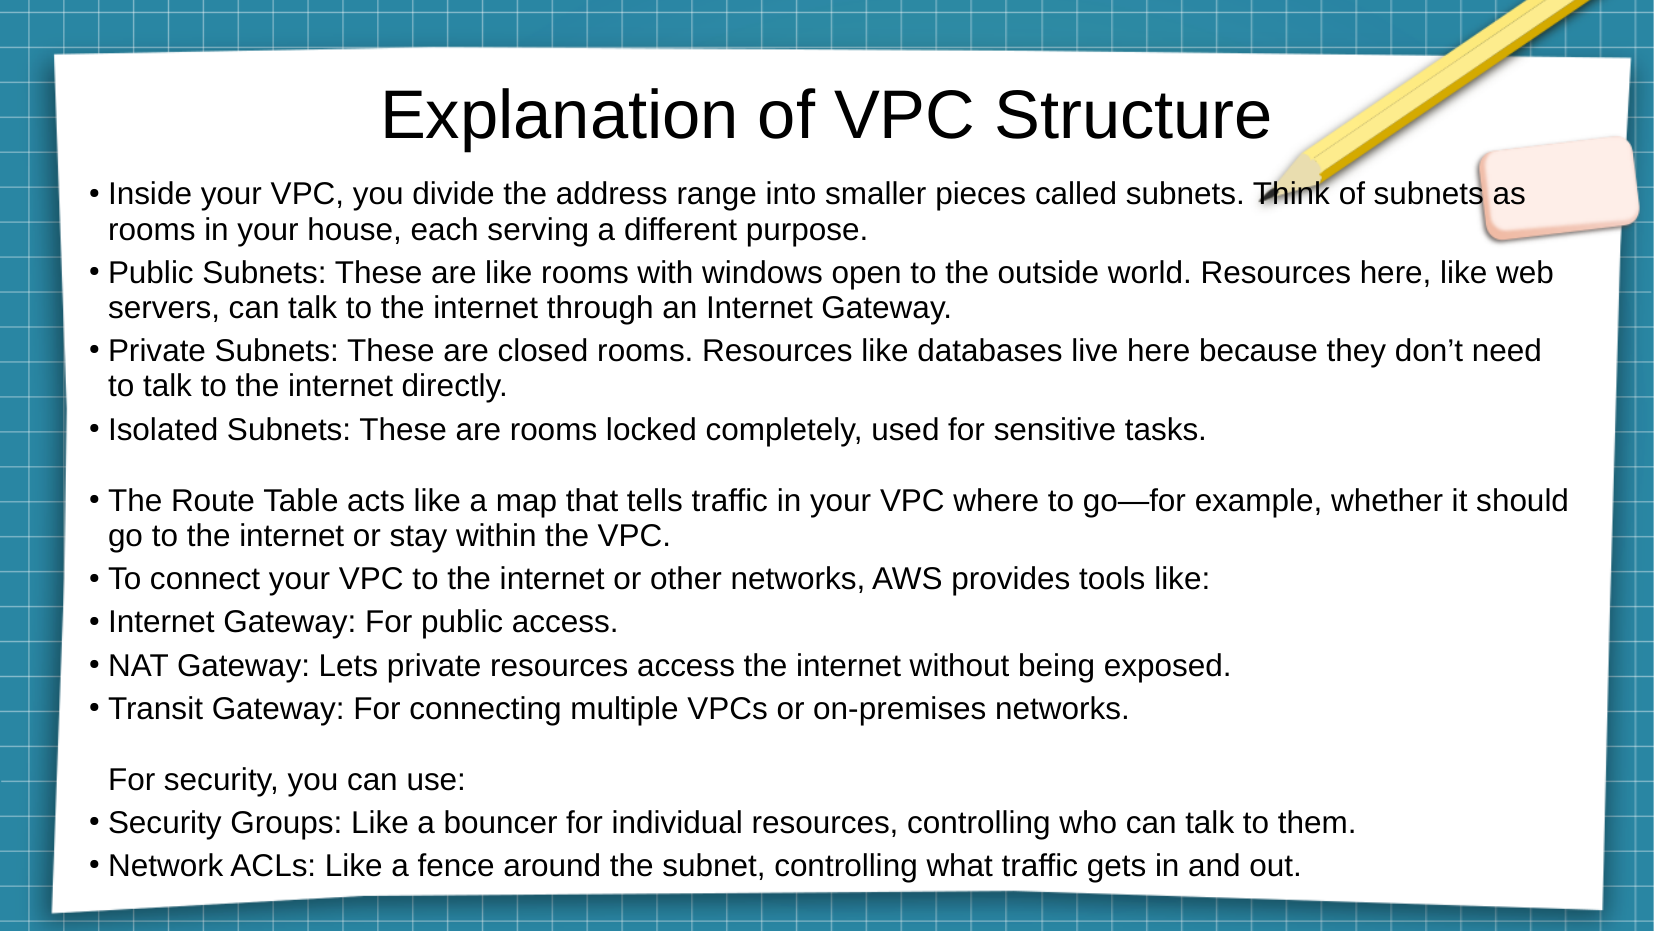

# Explanation of VPC Structure
Inside your VPC, you divide the address range into smaller pieces called subnets. Think of subnets as rooms in your house, each serving a different purpose.
Public Subnets: These are like rooms with windows open to the outside world. Resources here, like web servers, can talk to the internet through an Internet Gateway.
Private Subnets: These are closed rooms. Resources like databases live here because they don’t need to talk to the internet directly.
Isolated Subnets: These are rooms locked completely, used for sensitive tasks.
The Route Table acts like a map that tells traffic in your VPC where to go—for example, whether it should go to the internet or stay within the VPC.
To connect your VPC to the internet or other networks, AWS provides tools like:
Internet Gateway: For public access.
NAT Gateway: Lets private resources access the internet without being exposed.
Transit Gateway: For connecting multiple VPCs or on-premises networks.
For security, you can use:
Security Groups: Like a bouncer for individual resources, controlling who can talk to them.
Network ACLs: Like a fence around the subnet, controlling what traffic gets in and out.